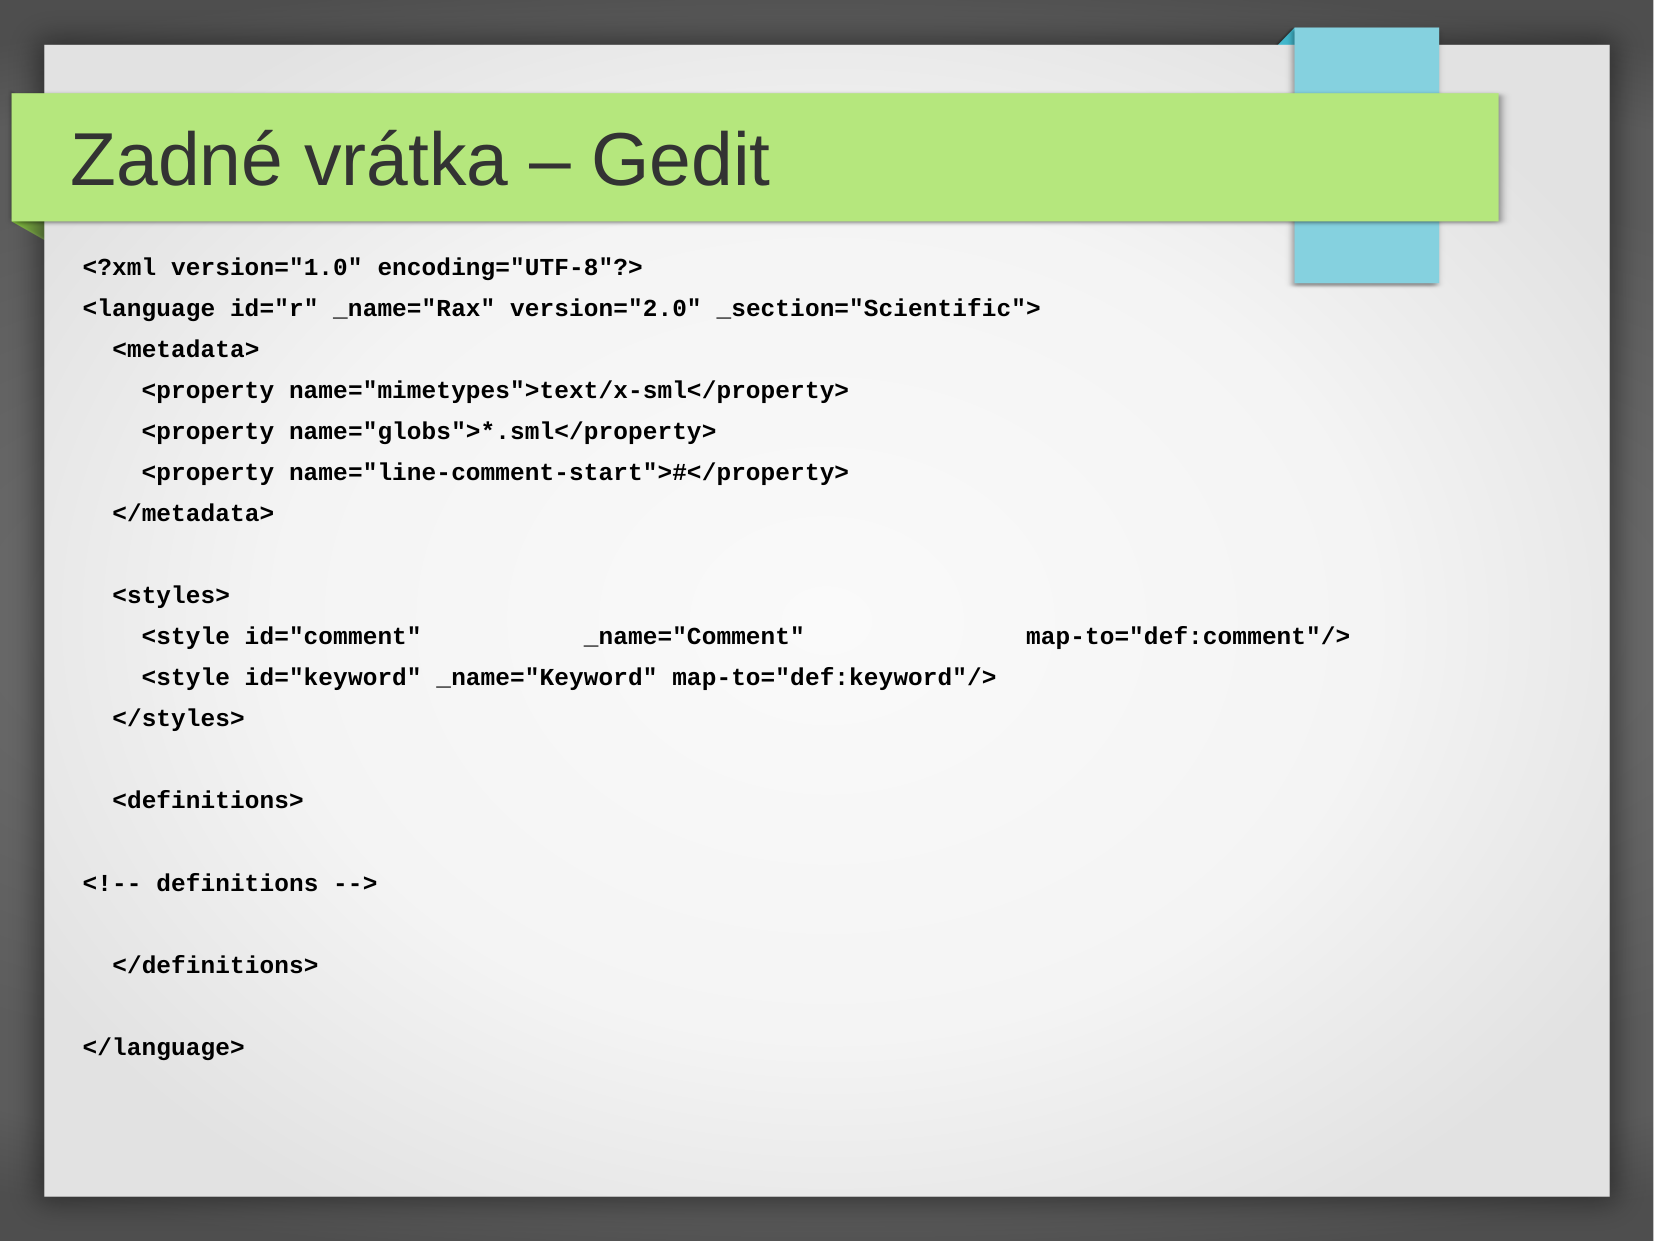

# Zadné vrátka – Gedit
<?xml version="1.0" encoding="UTF-8"?>
<language id="r" _name="Rax" version="2.0" _section="Scientific">
 <metadata>
 <property name="mimetypes">text/x-sml</property>
 <property name="globs">*.sml</property>
 <property name="line-comment-start">#</property>
 </metadata>
 <styles>
 <style id="comment" _name="Comment" map-to="def:comment"/>
 <style id="keyword" _name="Keyword" map-to="def:keyword"/>
 </styles>
 <definitions>
<!-- definitions -->
 </definitions>
</language>